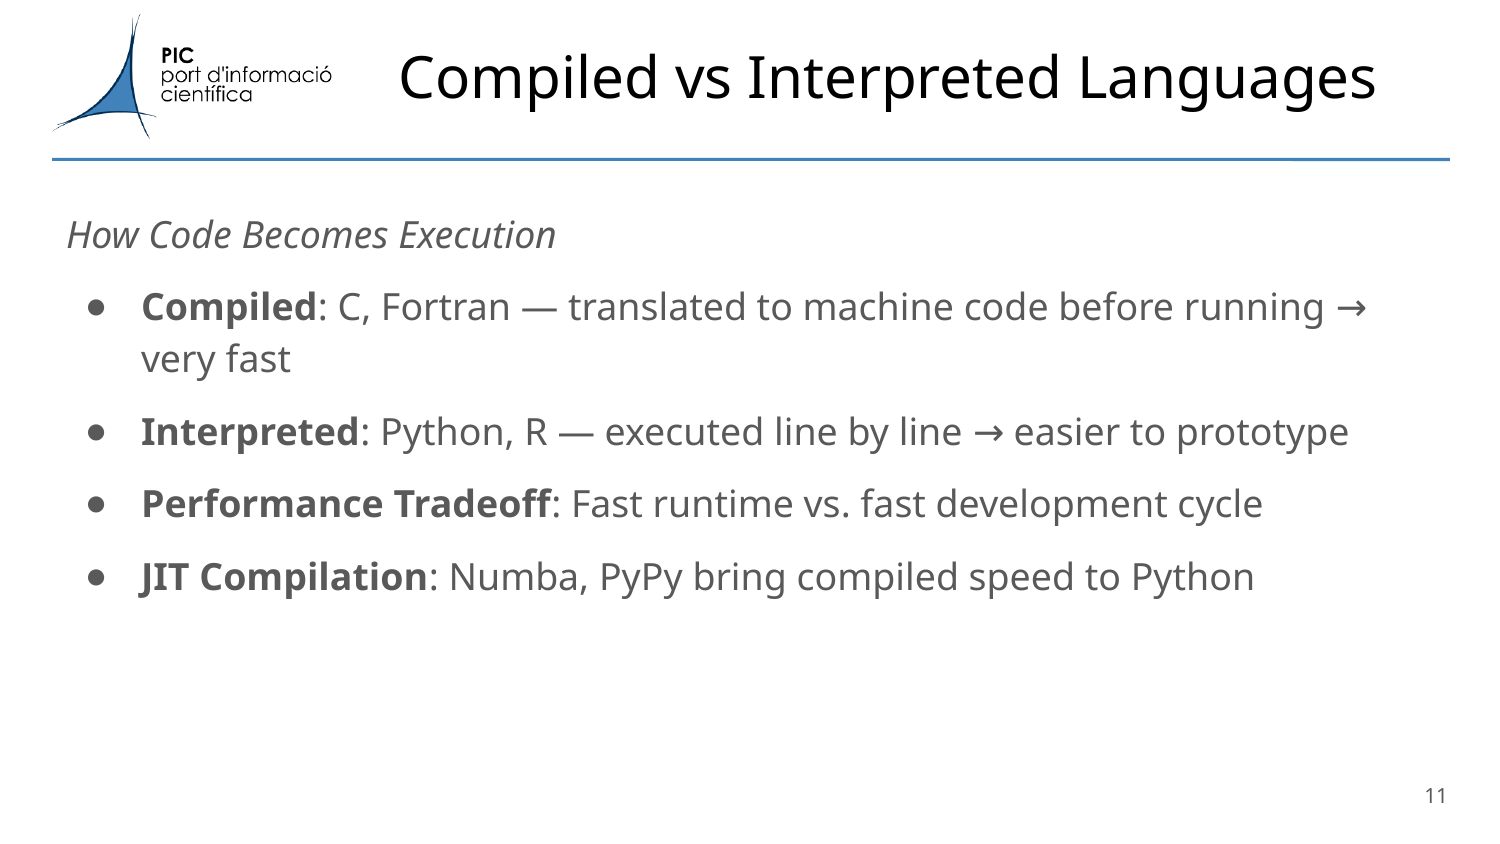

# Compiled vs Interpreted Languages
How Code Becomes Execution
Compiled: C, Fortran — translated to machine code before running → very fast
Interpreted: Python, R — executed line by line → easier to prototype
Performance Tradeoff: Fast runtime vs. fast development cycle
JIT Compilation: Numba, PyPy bring compiled speed to Python